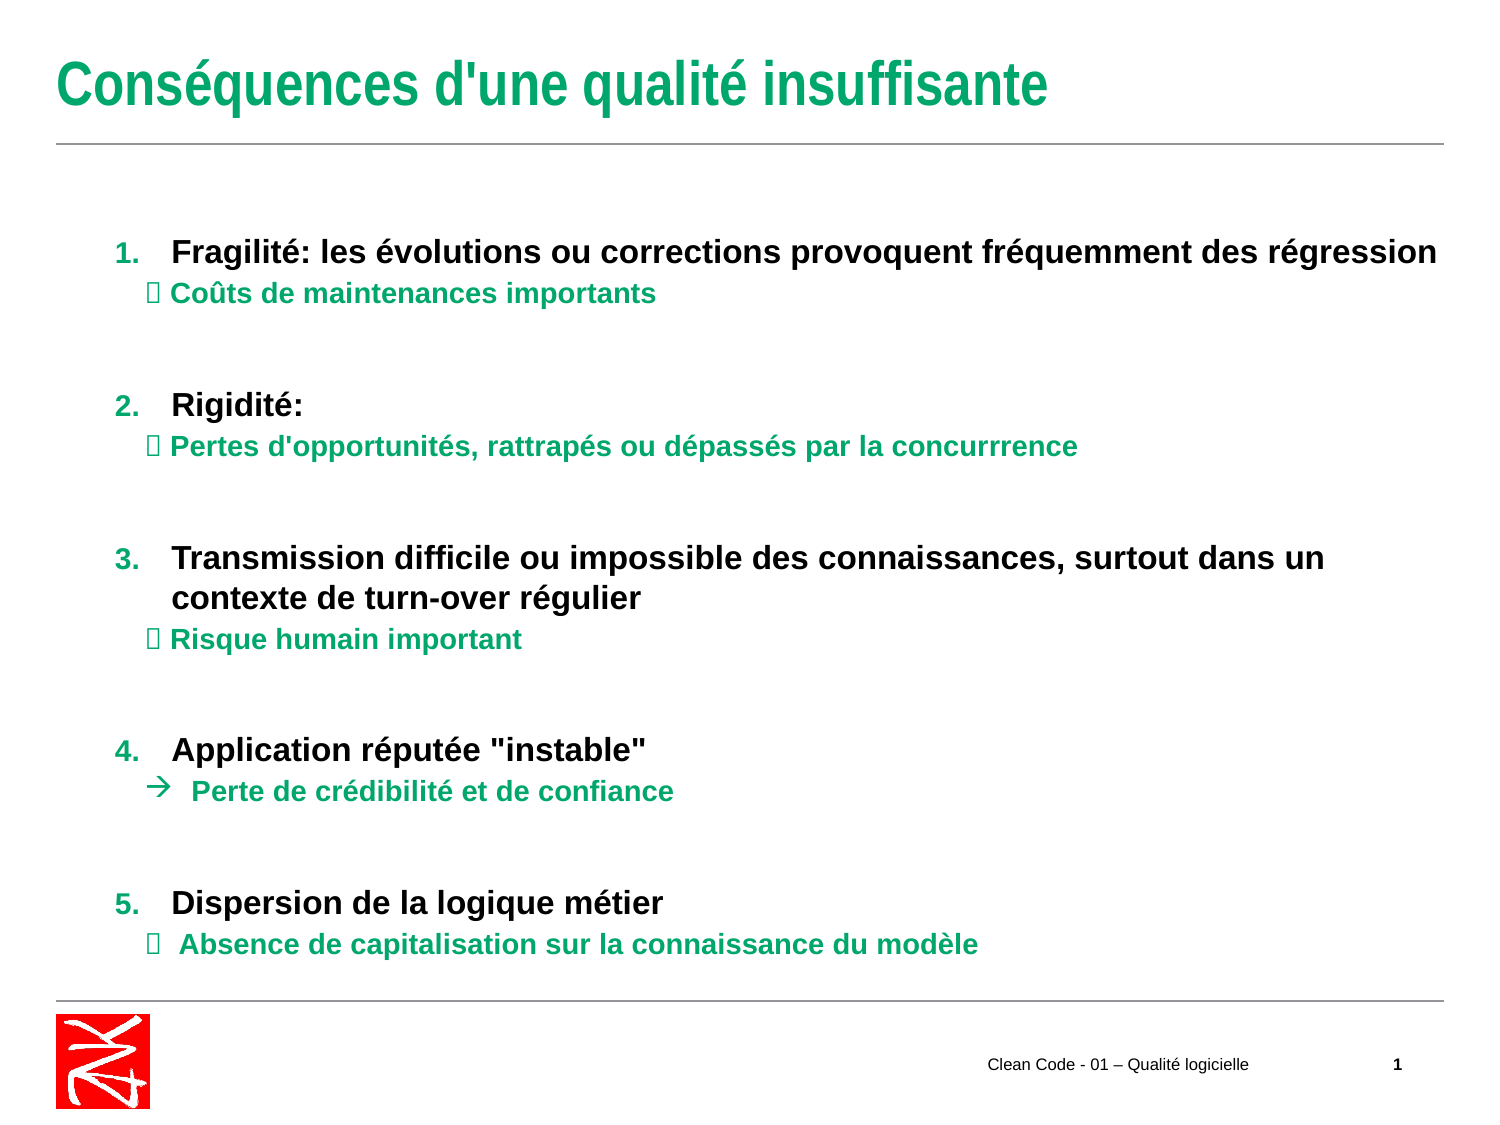

Conséquences d'une qualité insuffisante
# Fragilité: les évolutions ou corrections provoquent fréquemment des régression
 Coûts de maintenances importants
Rigidité:
 Pertes d'opportunités, rattrapés ou dépassés par la concurrrence
Transmission difficile ou impossible des connaissances, surtout dans un contexte de turn-over régulier
 Risque humain important
Application réputée "instable"
Perte de crédibilité et de confiance
Dispersion de la logique métier
 Absence de capitalisation sur la connaissance du modèle
Clean Code - 01 – Qualité logicielle